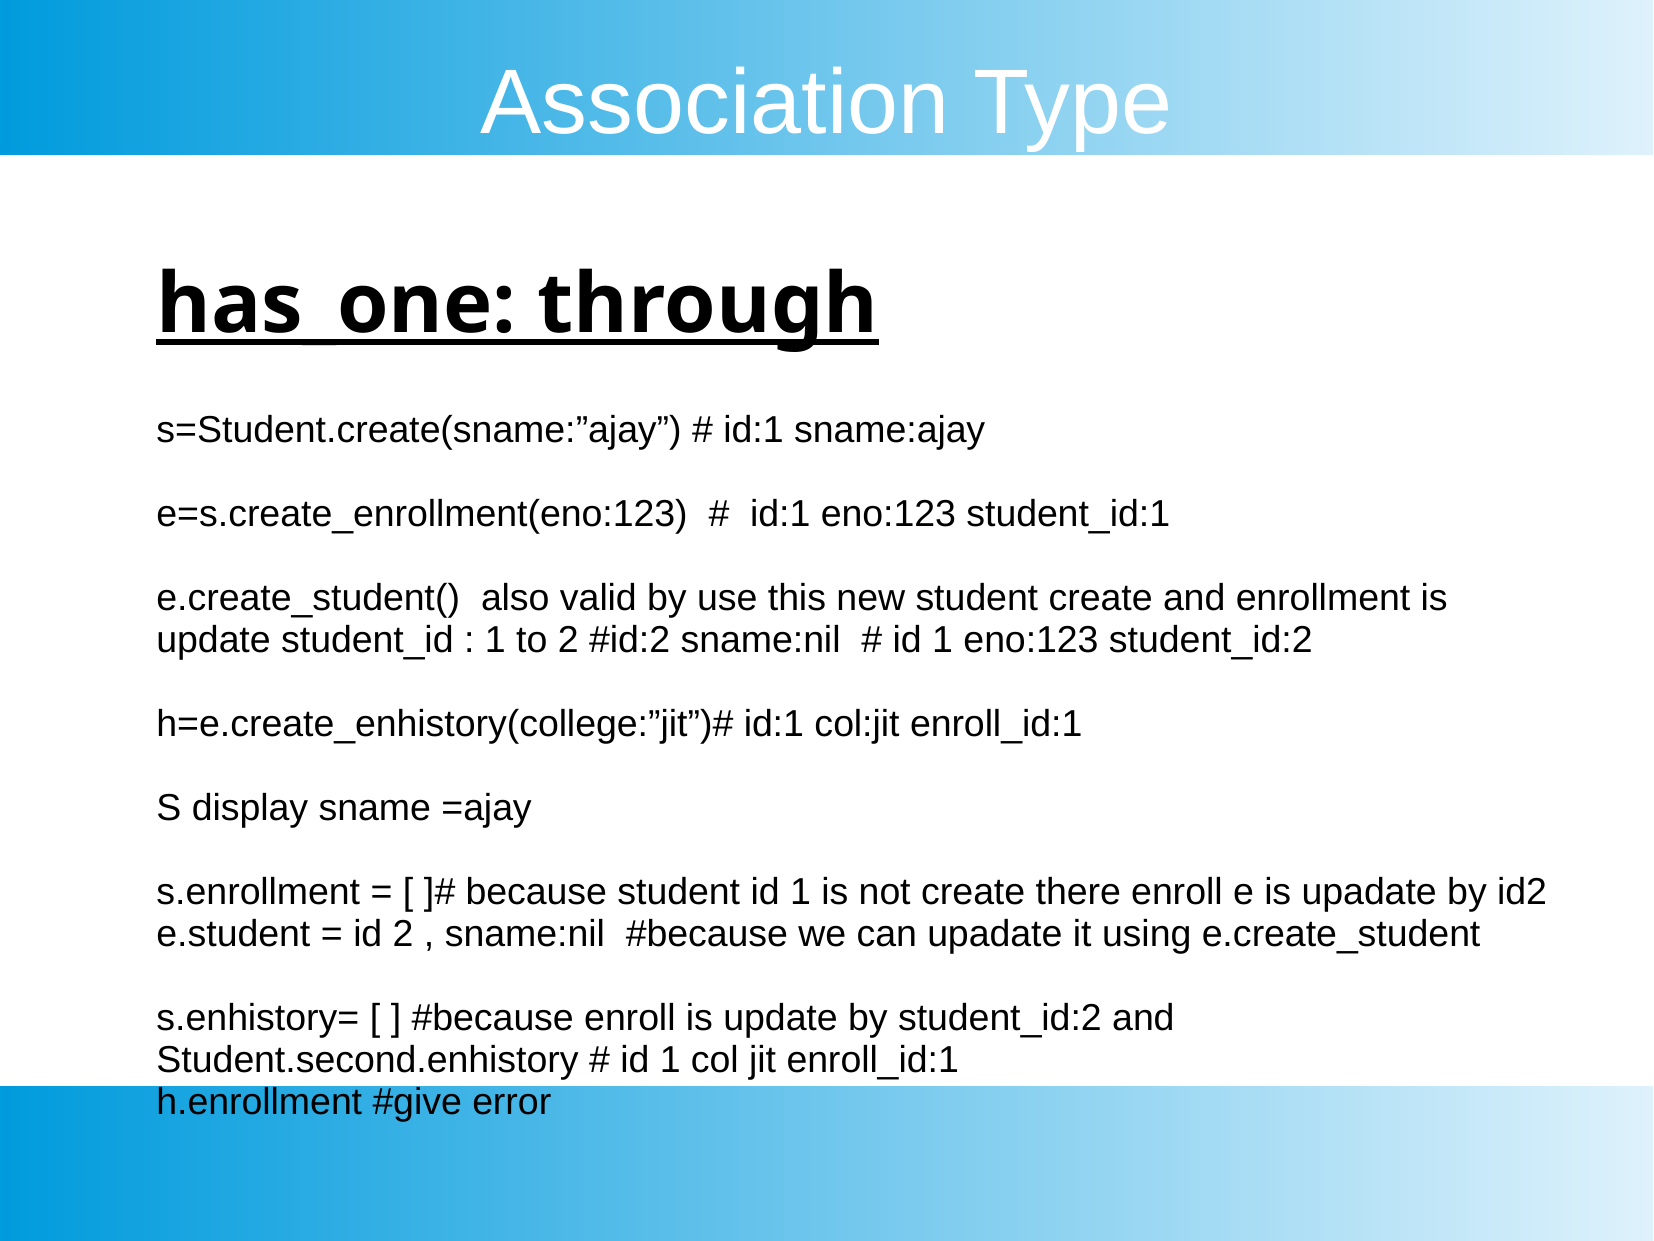

# Association Type
has_one: through
s=Student.create(sname:”ajay”) # id:1 sname:ajay
e=s.create_enrollment(eno:123) # id:1 eno:123 student_id:1
e.create_student() also valid by use this new student create and enrollment is update student_id : 1 to 2 #id:2 sname:nil # id 1 eno:123 student_id:2
h=e.create_enhistory(college:”jit”)# id:1 col:jit enroll_id:1
S display sname =ajay
s.enrollment = [ ]# because student id 1 is not create there enroll e is upadate by id2
e.student = id 2 , sname:nil #because we can upadate it using e.create_student
s.enhistory= [ ] #because enroll is update by student_id:2 and
Student.second.enhistory # id 1 col jit enroll_id:1
h.enrollment #give error